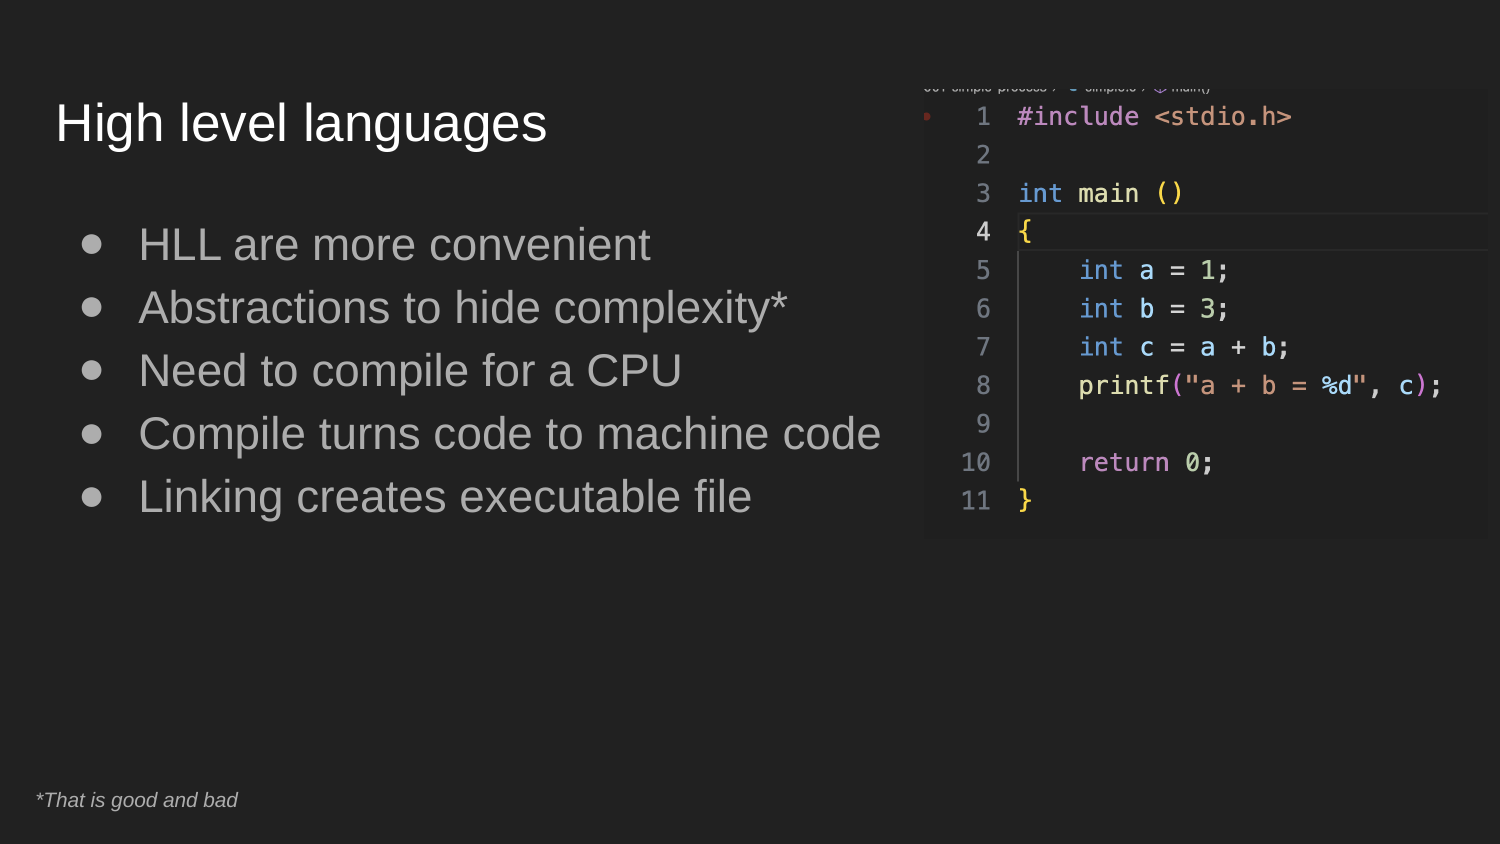

# High level languages
HLL are more convenient
Abstractions to hide complexity*
Need to compile for a CPU
Compile turns code to machine code
Linking creates executable file
*That is good and bad